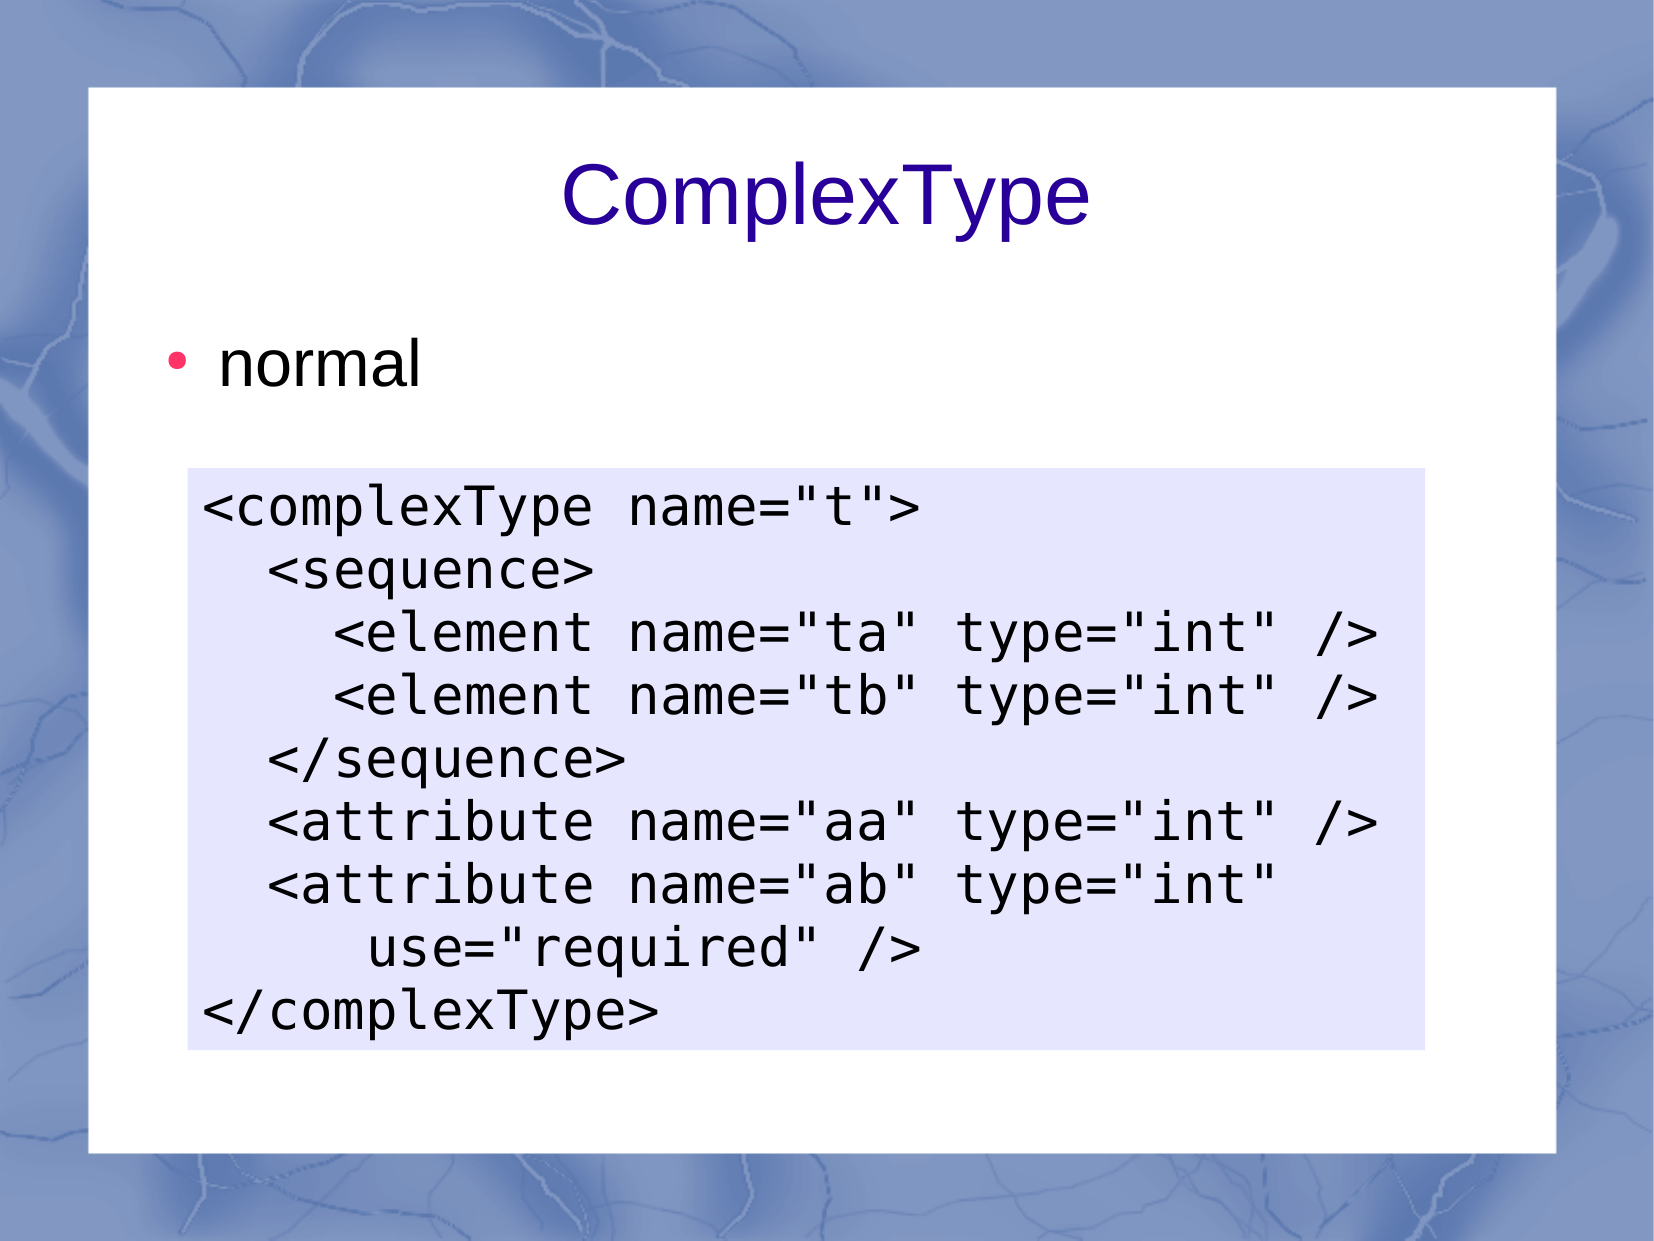

# ComplexType
normal
<complexType name="t">
 <sequence>
 <element name="ta" type="int" />
 <element name="tb" type="int" />
 </sequence>
 <attribute name="aa" type="int" />
 <attribute name="ab" type="int"
 use="required" />
</complexType>